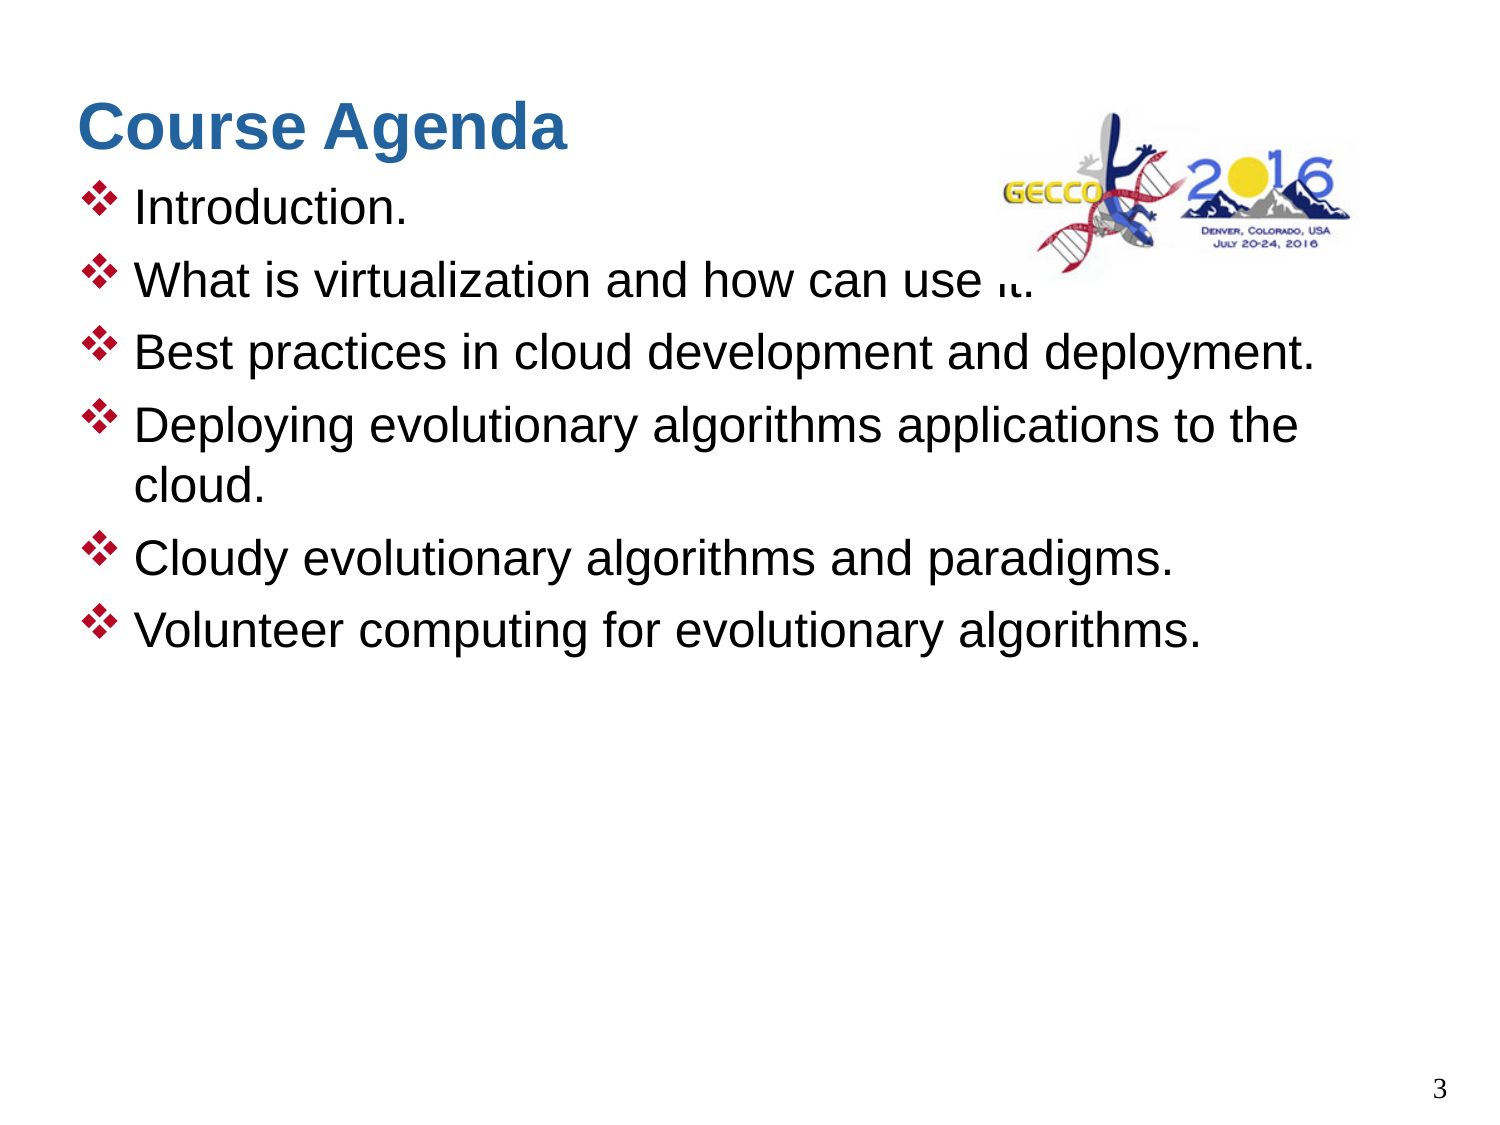

# Course Agenda
Introduction.
What is virtualization and how can use it.
Best practices in cloud development and deployment.
Deploying evolutionary algorithms applications to the cloud.
Cloudy evolutionary algorithms and paradigms.
Volunteer computing for evolutionary algorithms.